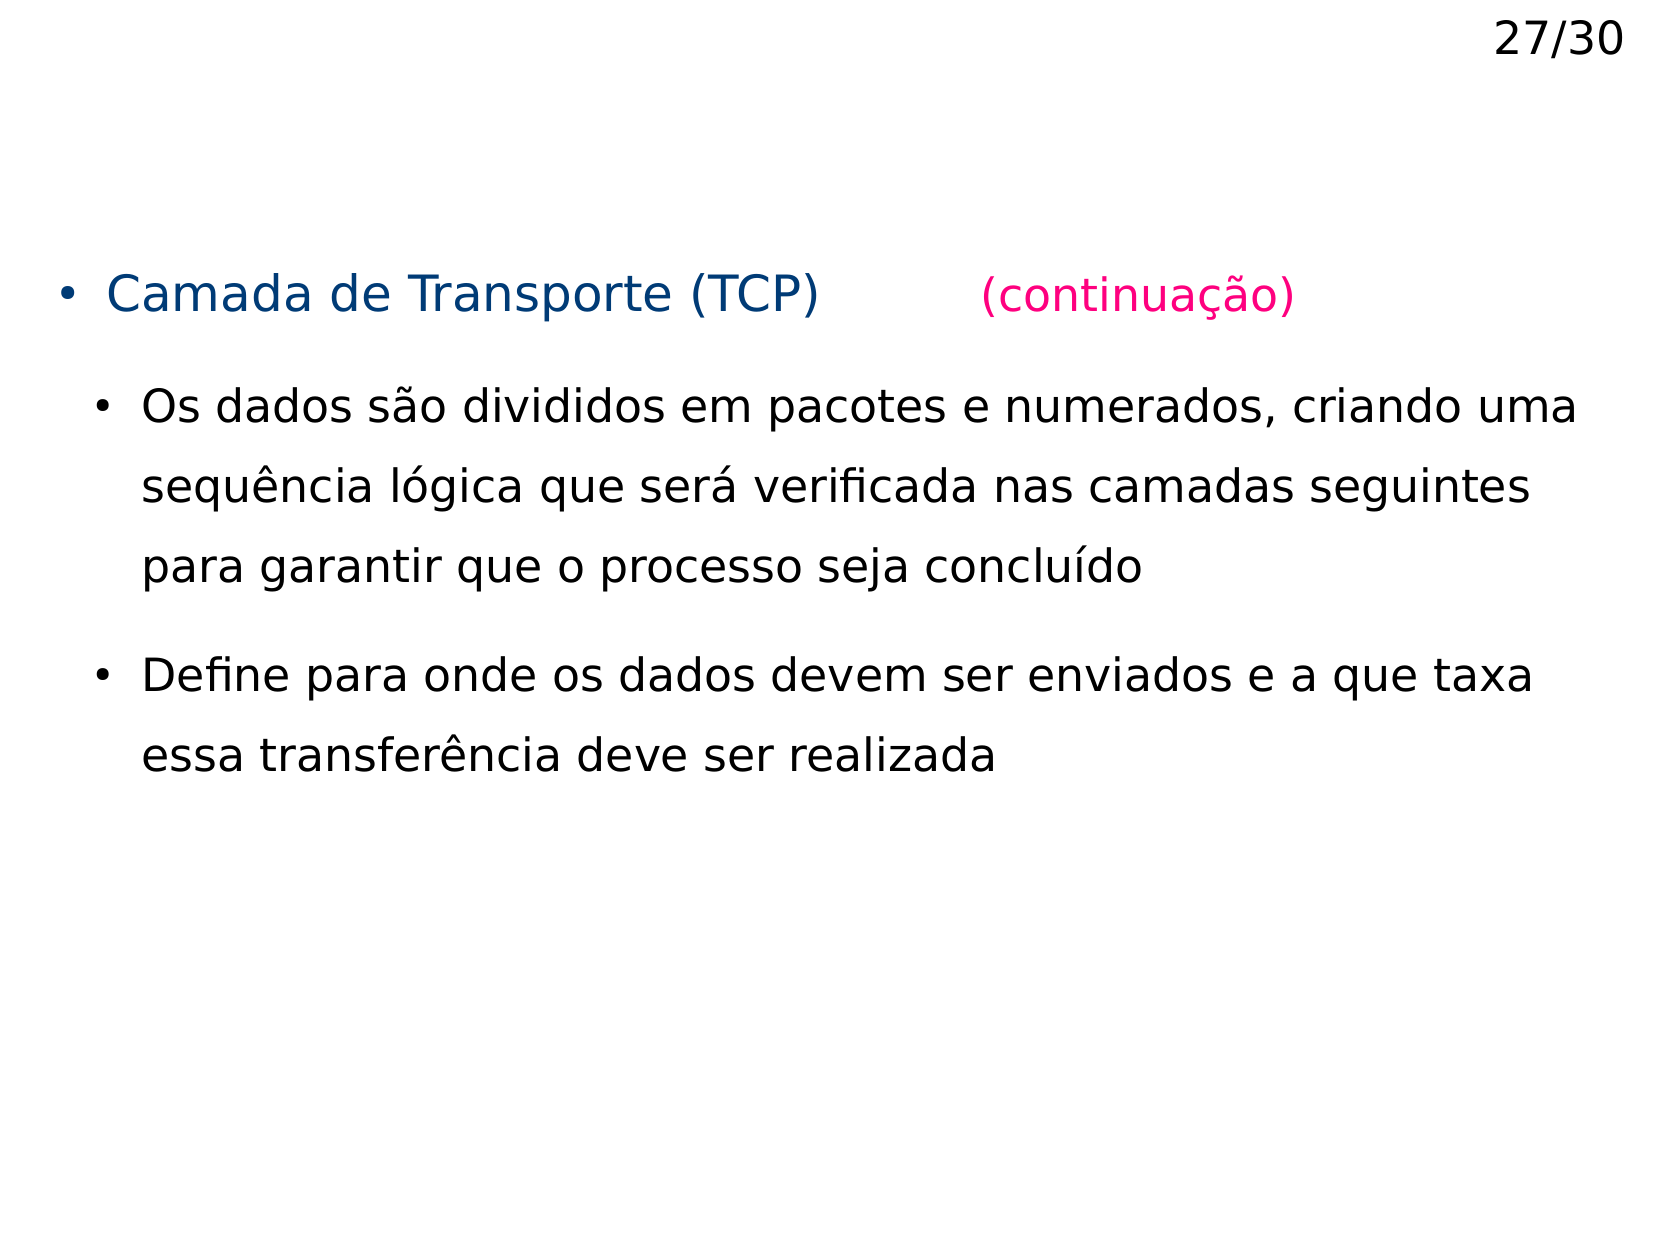

27
#
Camada de Transporte (TCP)
Os dados são divididos em pacotes e numerados, criando uma sequência lógica que será verificada nas camadas seguintes para garantir que o processo seja concluído
Define para onde os dados devem ser enviados e a que taxa essa transferência deve ser realizada
(continuação)